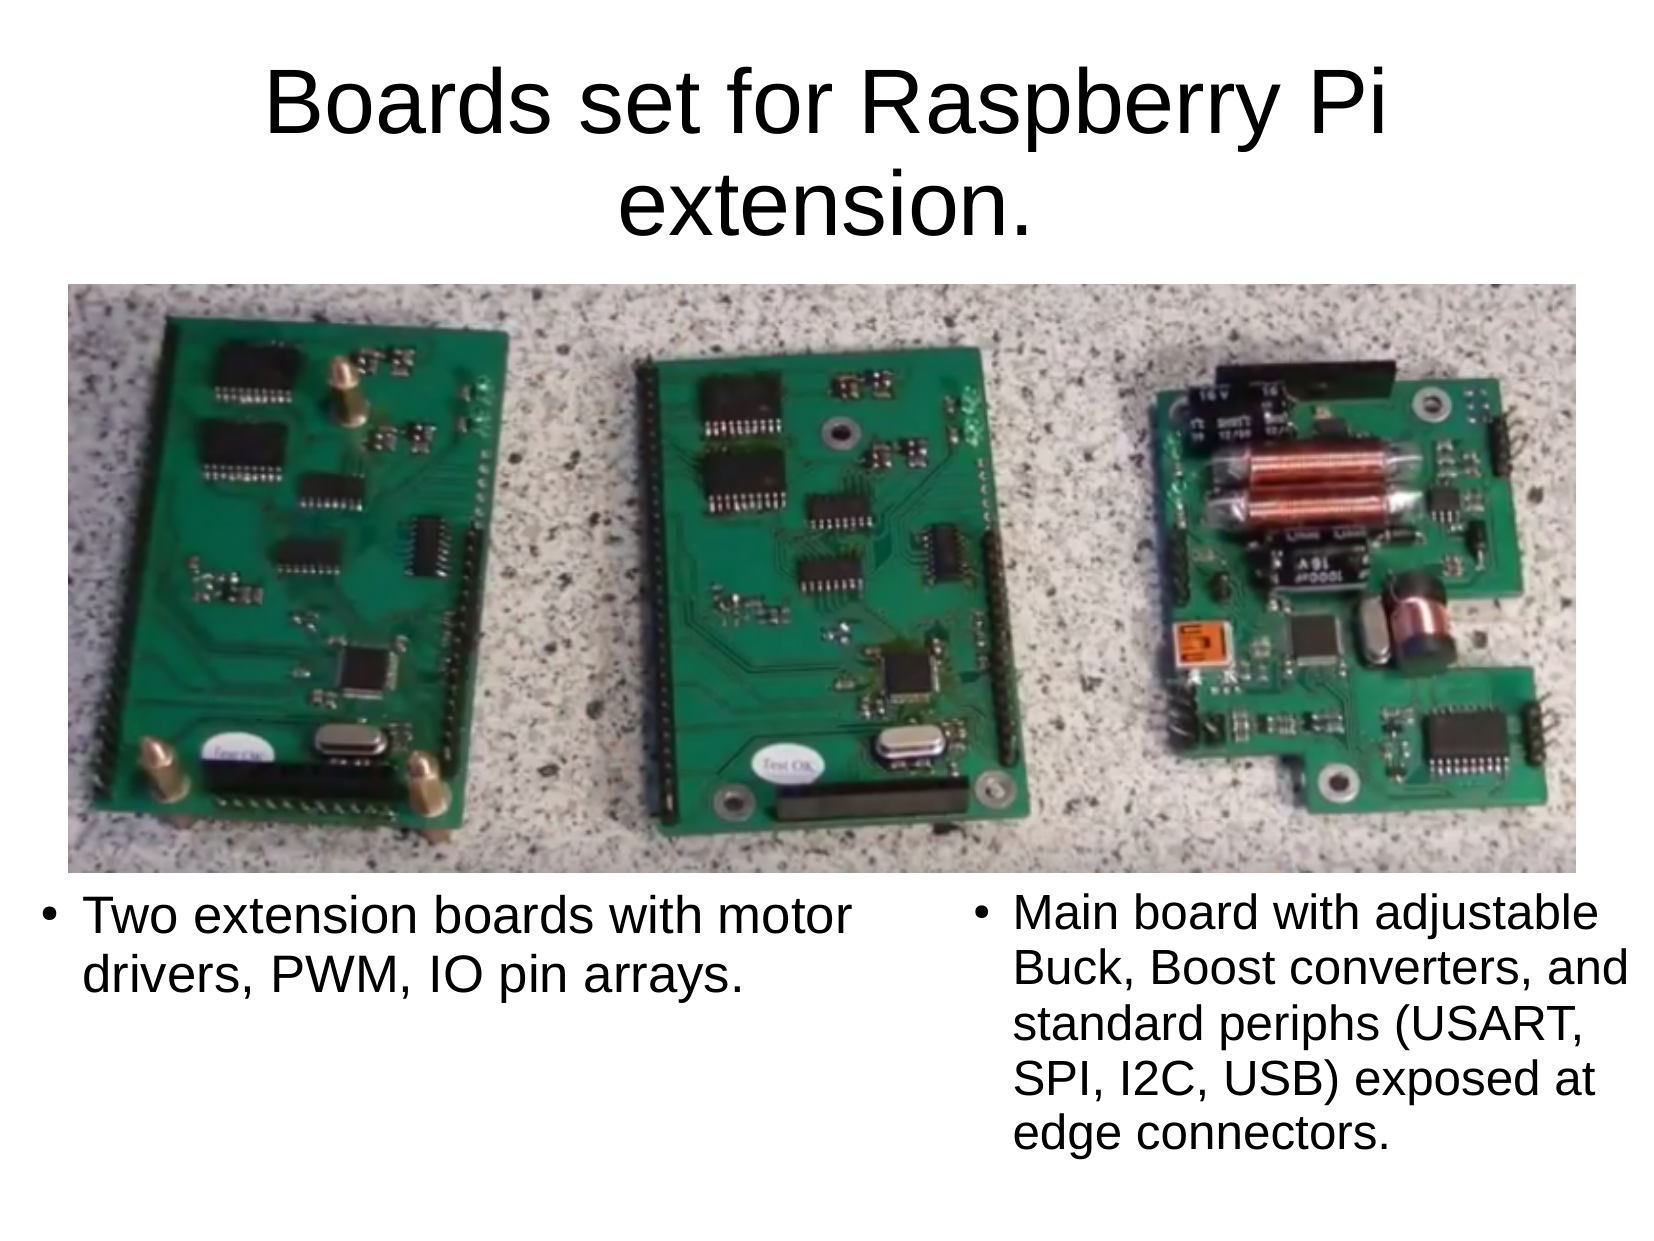

# Boards set for Raspberry Pi extension.
Two extension boards with motor drivers, PWM, IO pin arrays.
Main board with adjustable Buck, Boost converters, and standard periphs (USART, SPI, I2C, USB) exposed at edge connectors.